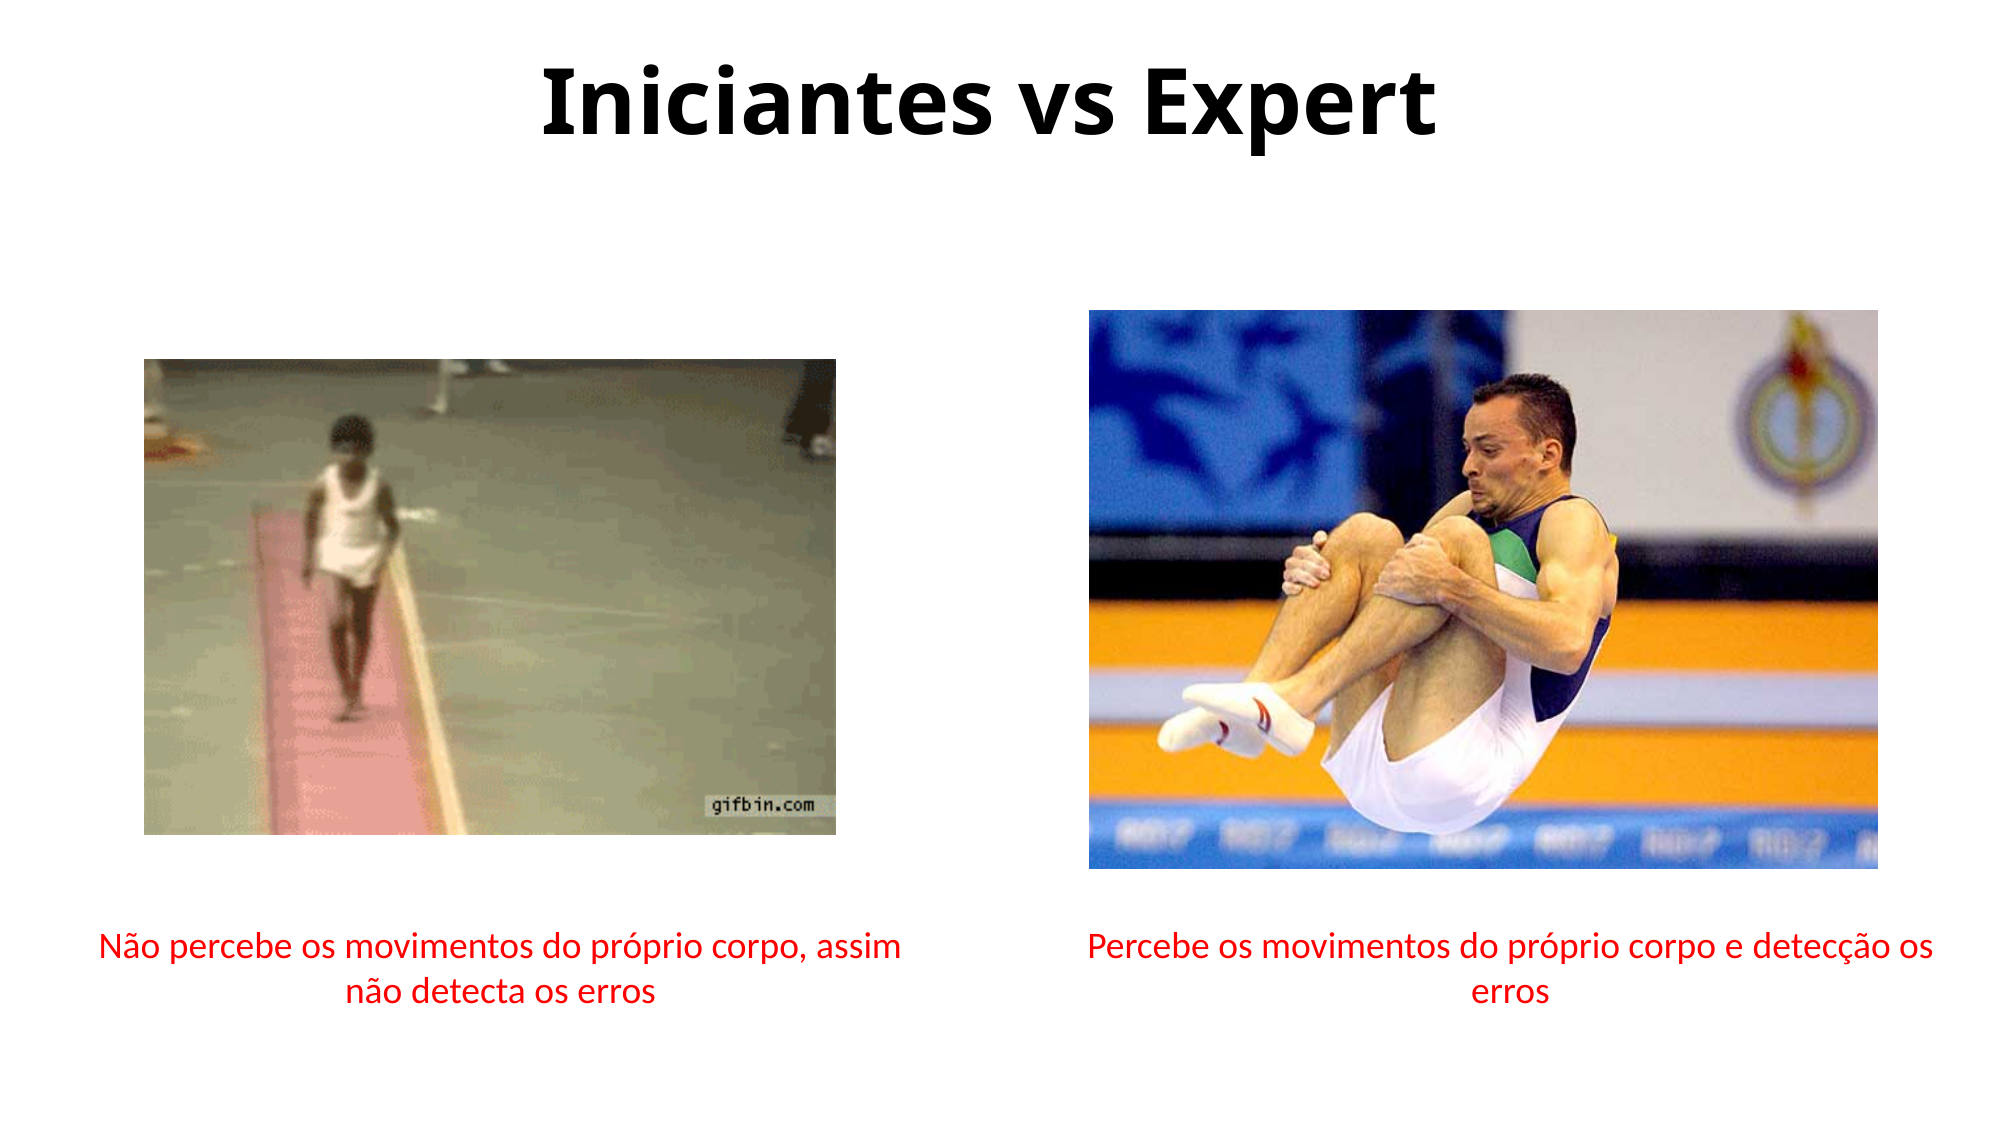

Iniciantes vs Expert
Não percebe os movimentos do próprio corpo, assim não detecta os erros
Percebe os movimentos do próprio corpo e detecção os erros